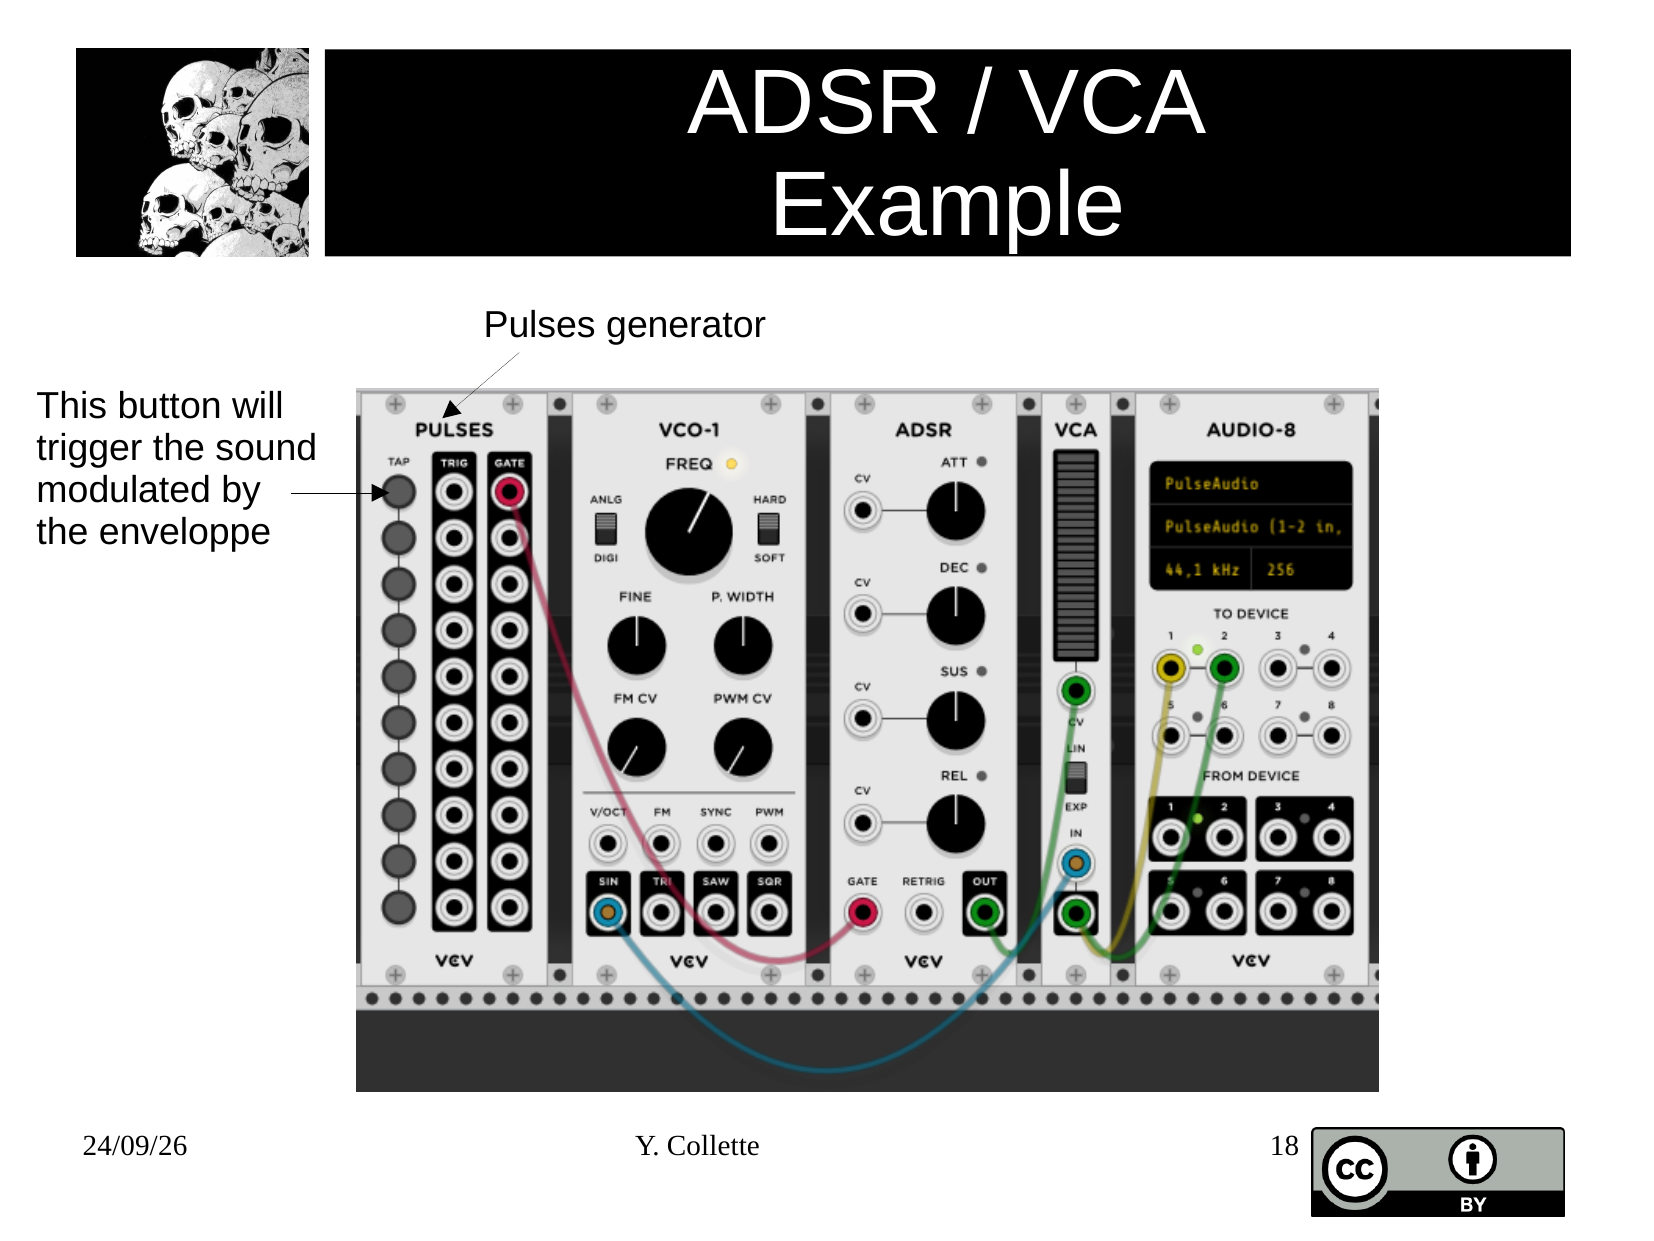

# ADSR / VCA Example
Pulses generator
This button will trigger the sound modulated by the enveloppe
Y. Collette
18